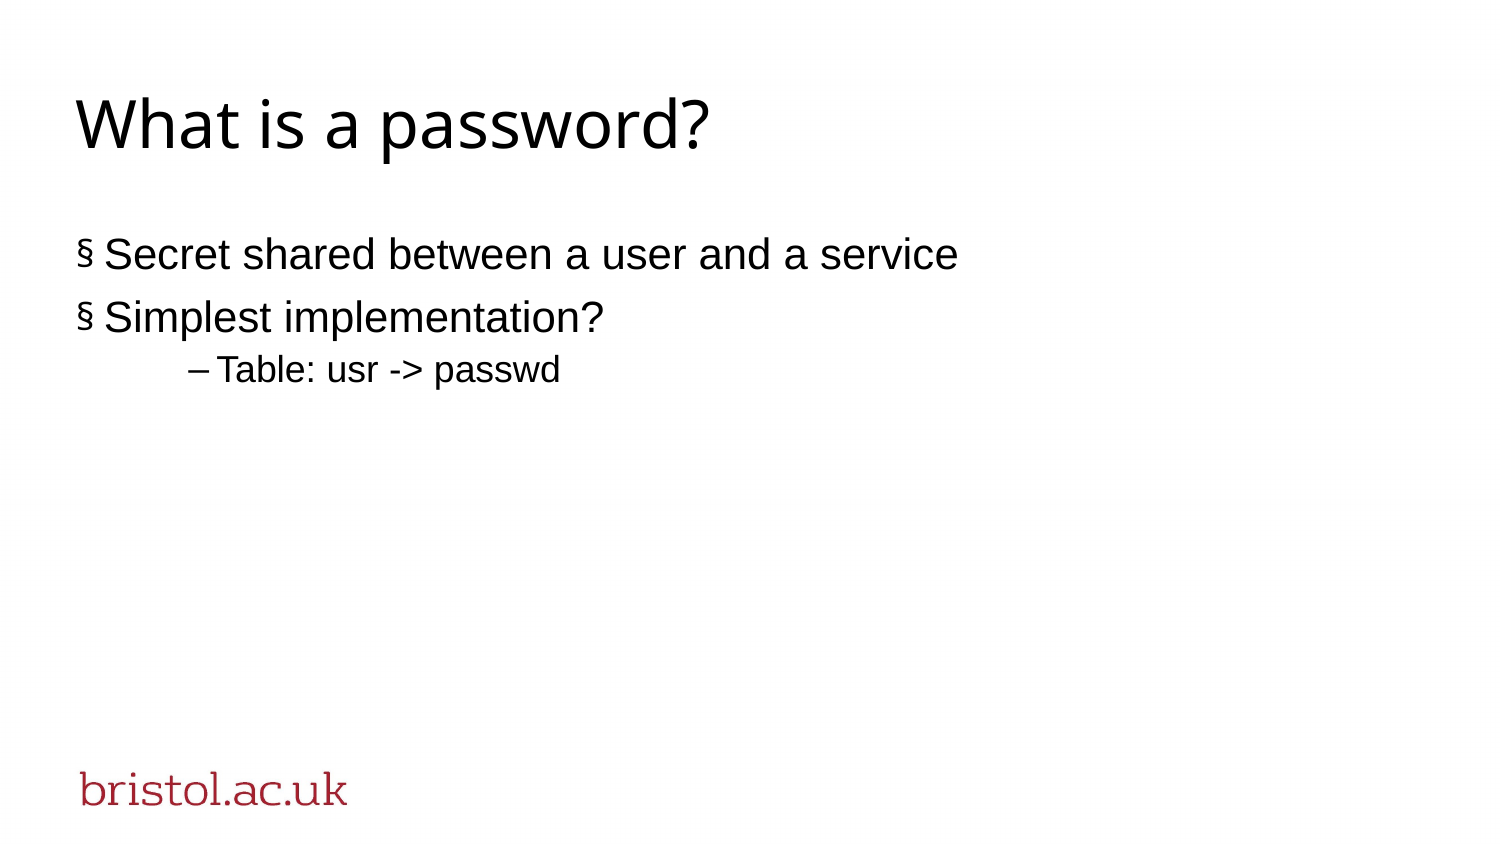

# What is a password?
Secret shared between a user and a service
Simplest implementation?
Table: usr -> passwd